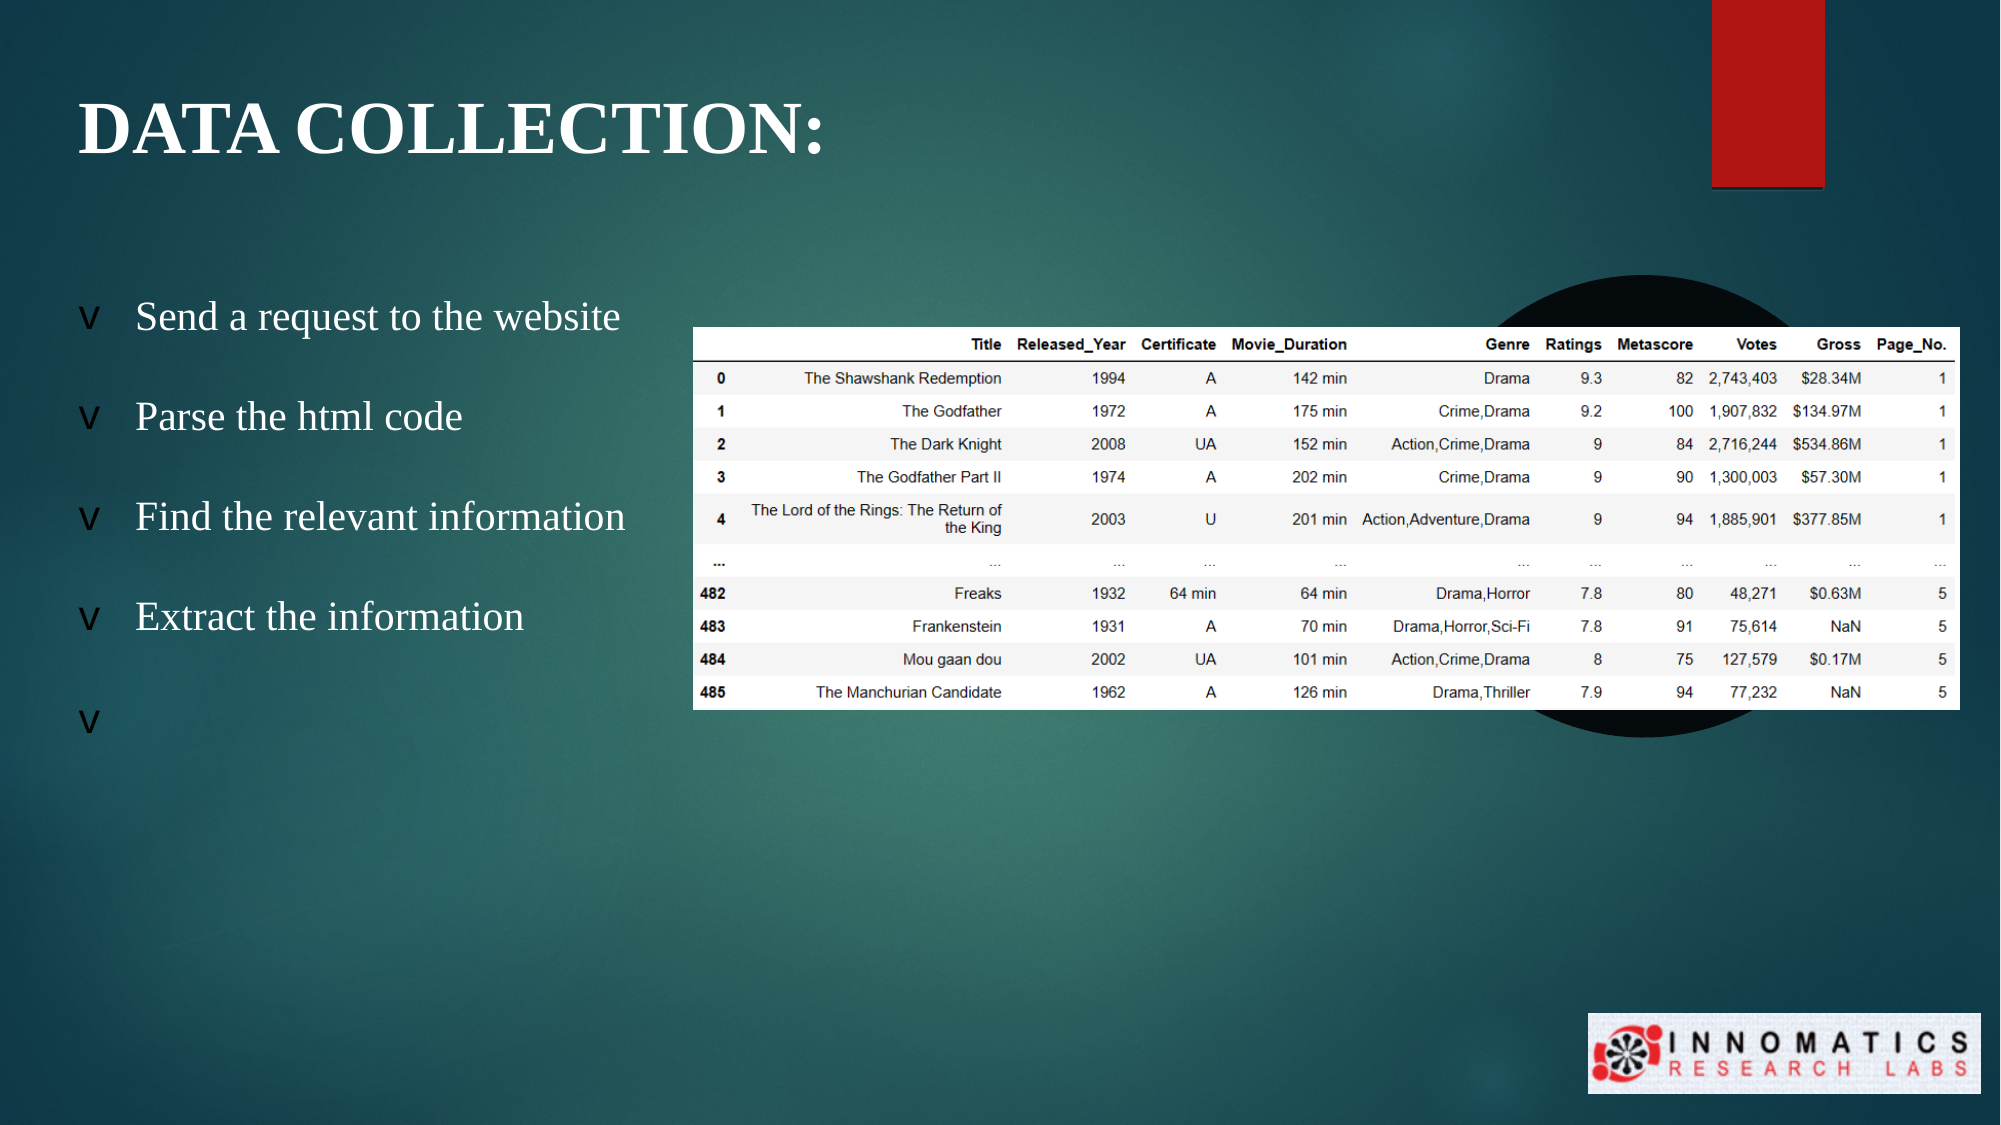

DATA COLLECTION:
Send a request to the website
Parse the html code
Find the relevant information
Extract the information